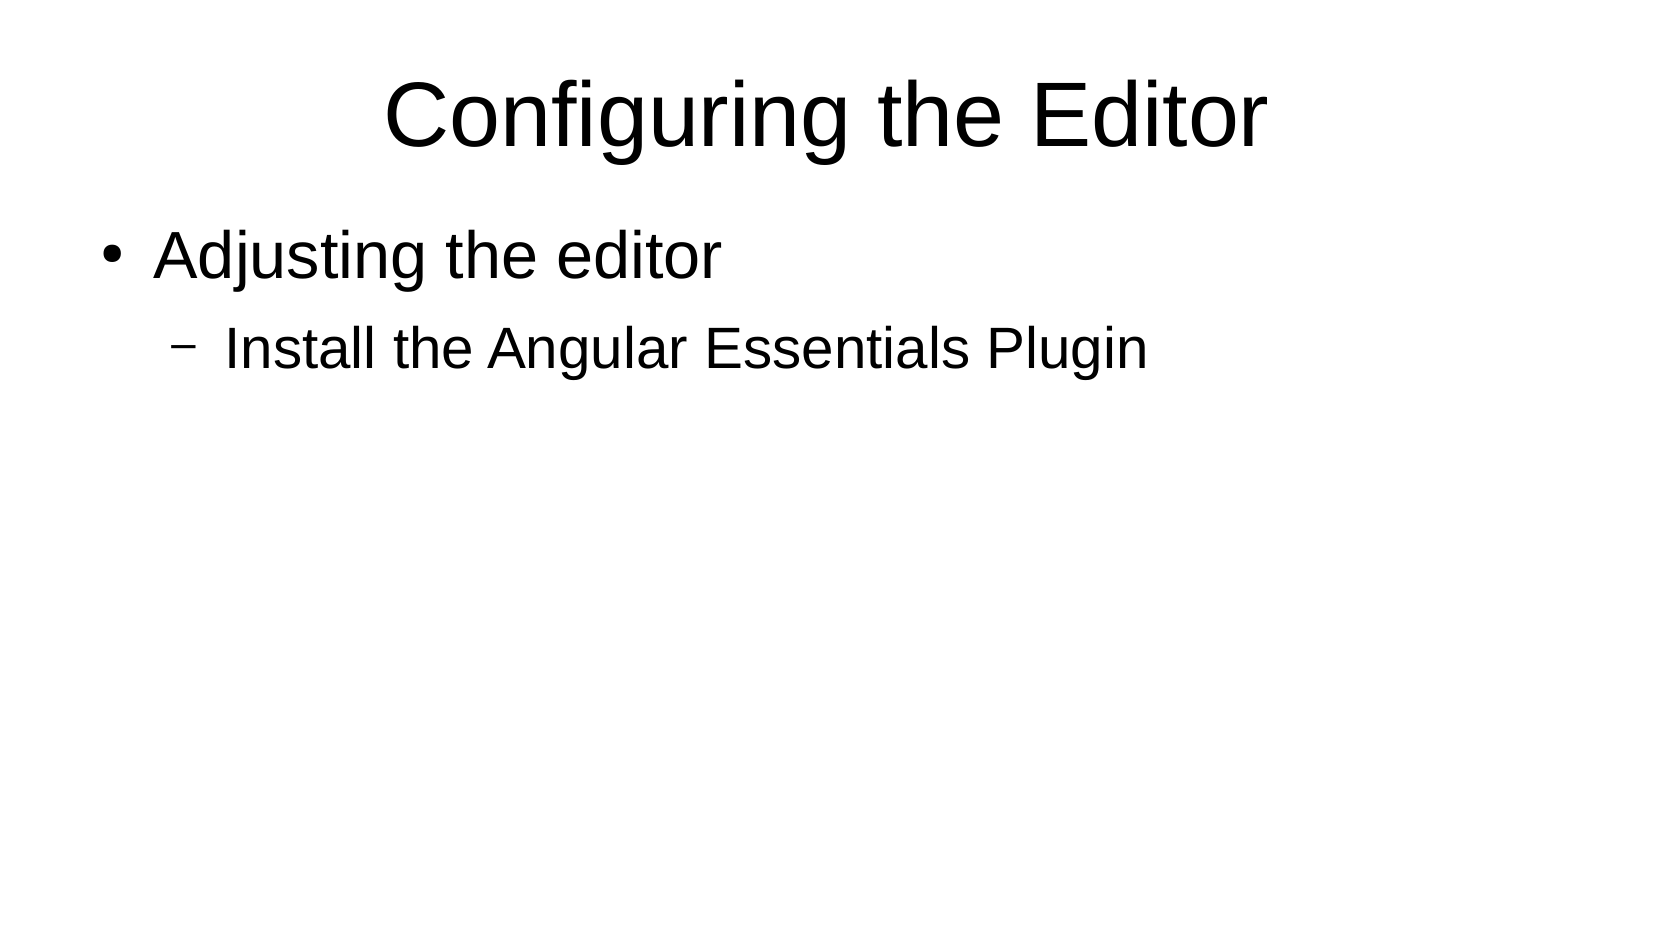

# Configuring the Editor
Adjusting the editor
Install the Angular Essentials Plugin